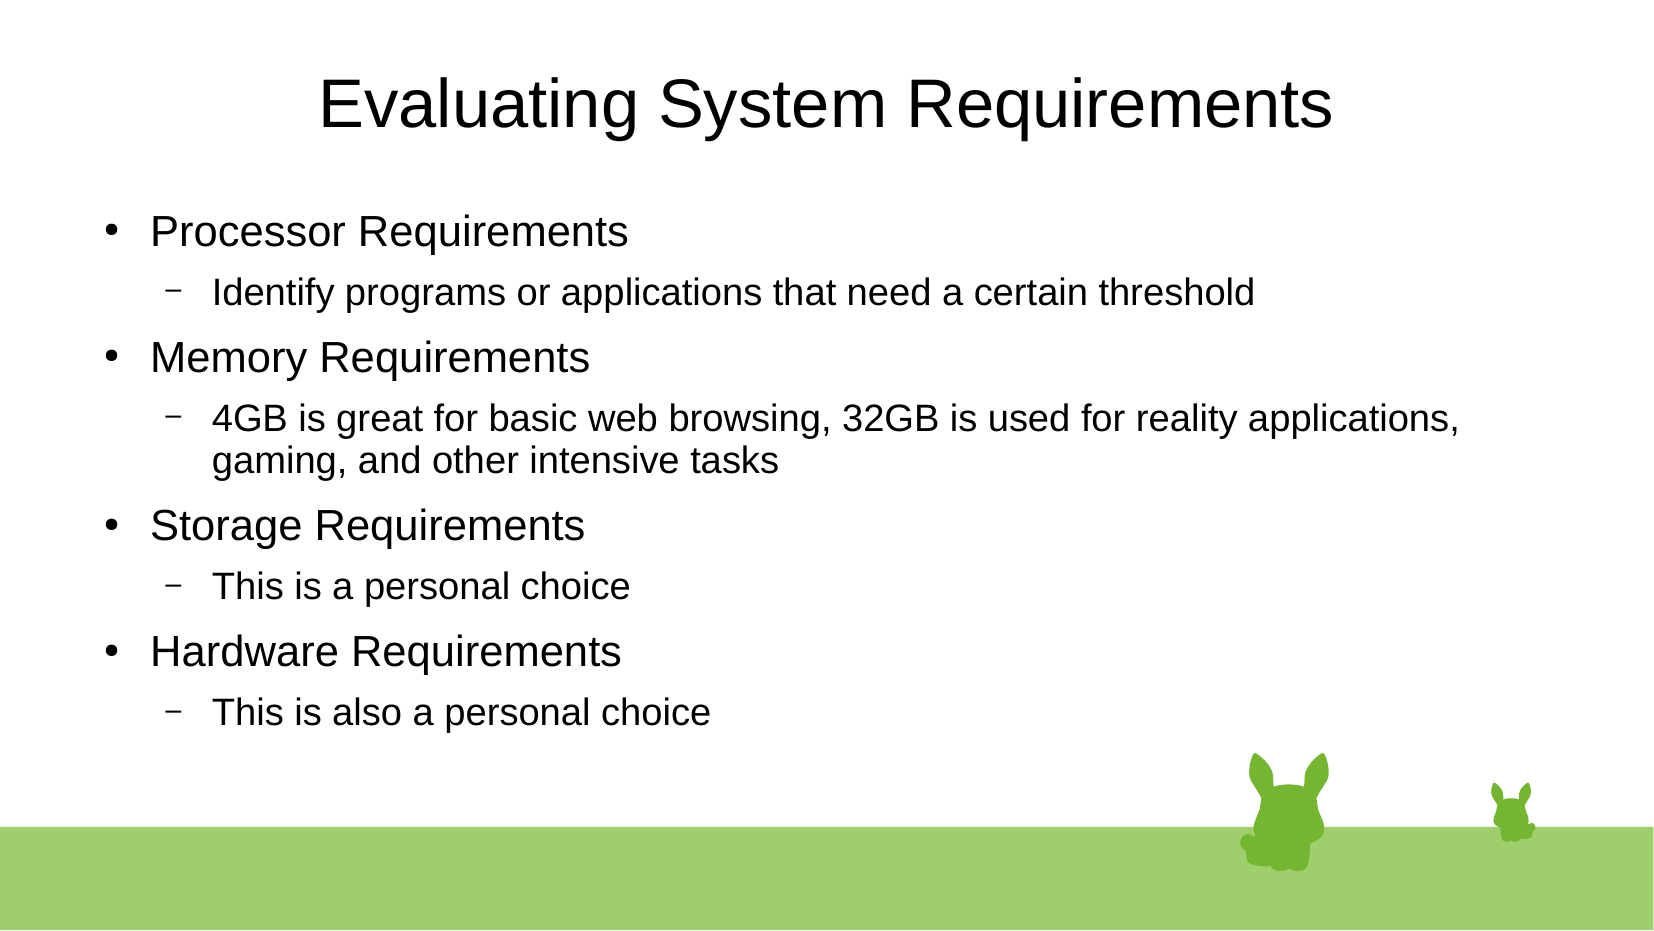

# Evaluating System Requirements
Processor Requirements
Identify programs or applications that need a certain threshold
Memory Requirements
4GB is great for basic web browsing, 32GB is used for reality applications, gaming, and other intensive tasks
Storage Requirements
This is a personal choice
Hardware Requirements
This is also a personal choice